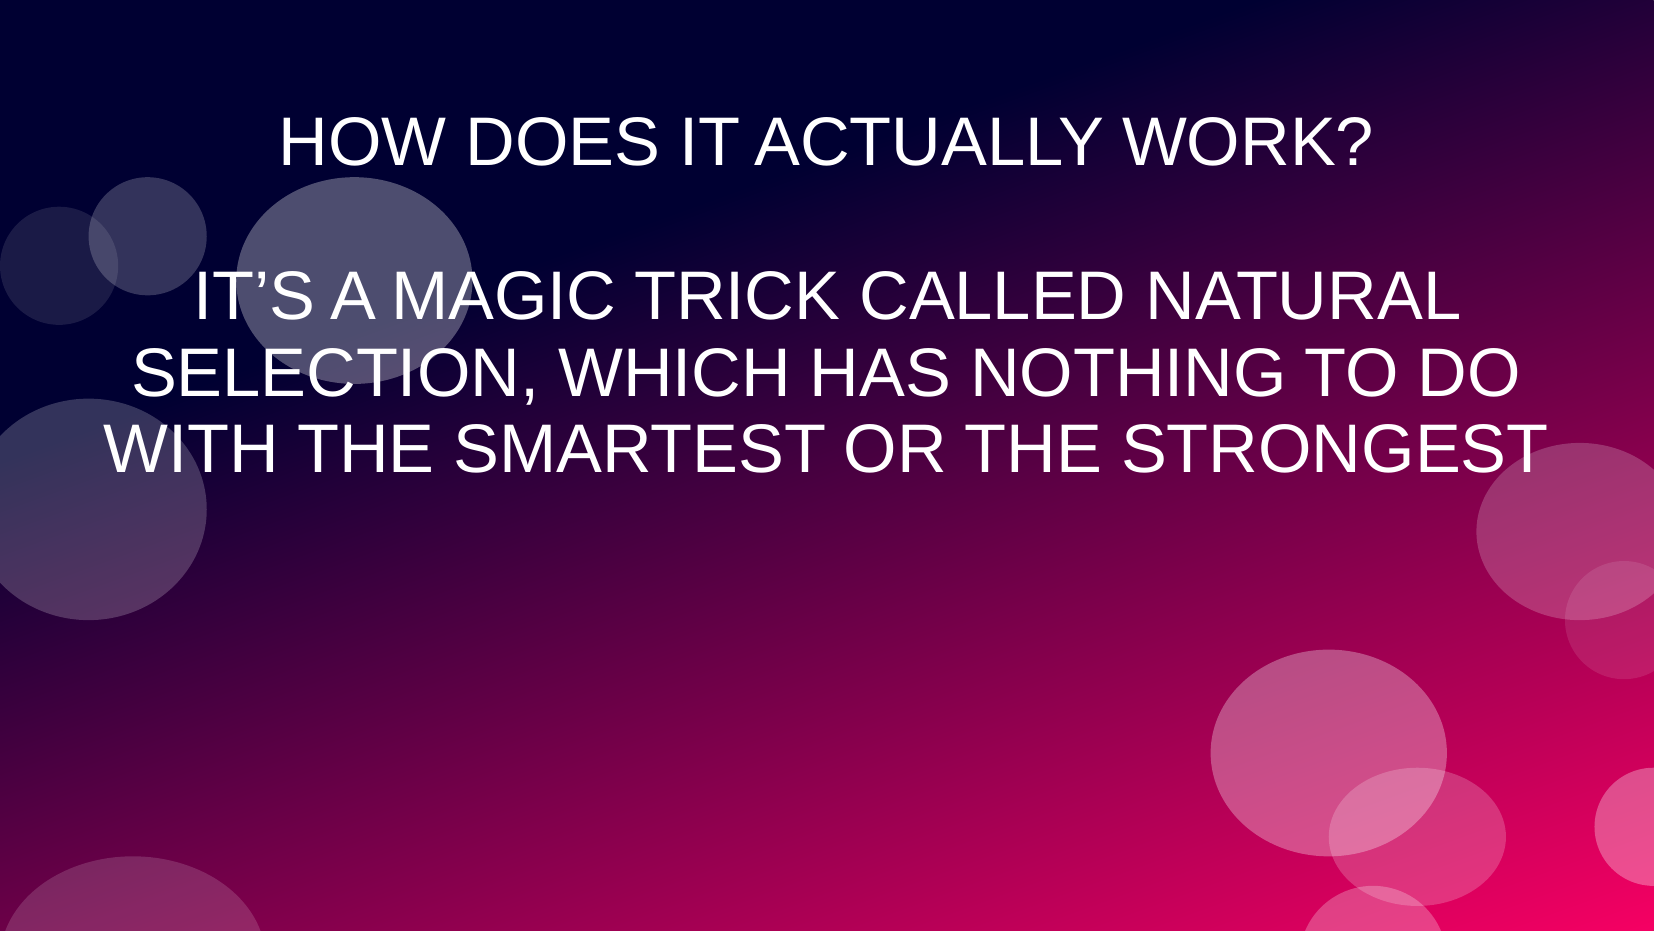

# HOW DOES IT ACTUALLY WORK? IT’S A MAGIC TRICK CALLED NATURAL SELECTION, WHICH HAS NOTHING TO DO WITH THE SMARTEST OR THE STRONGEST